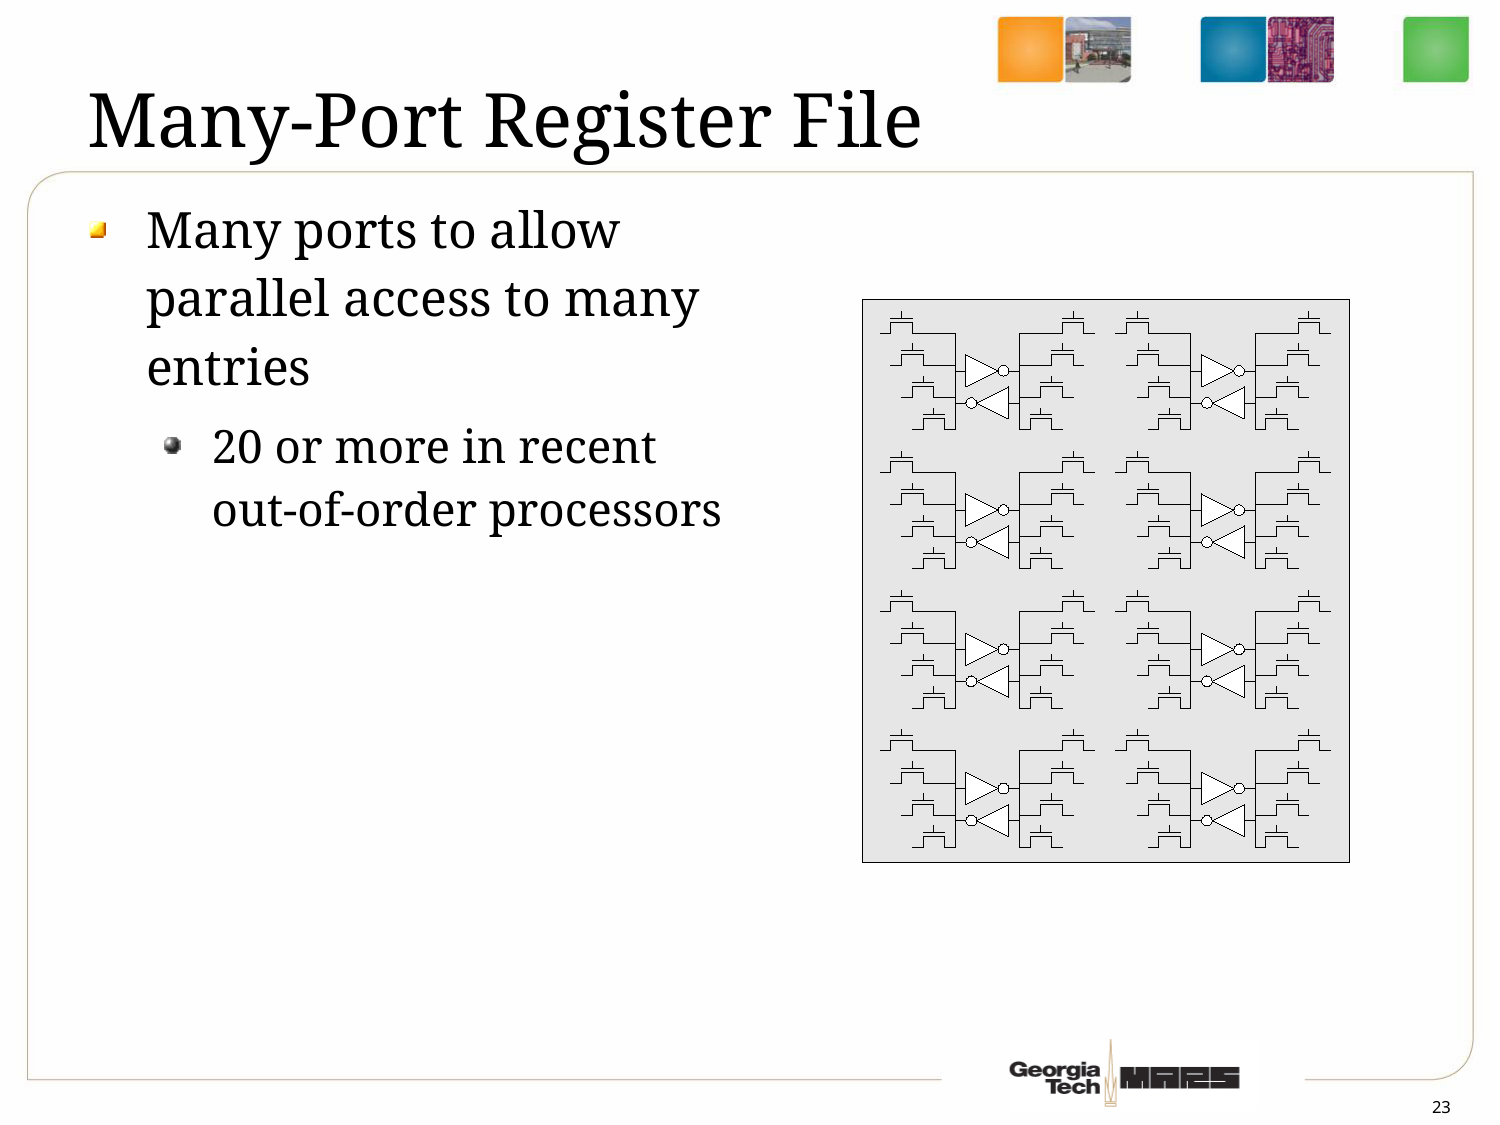

# Many-Port Register File
Many ports to allow parallel access to many entries
20 or more in recent out-of-order processors
23